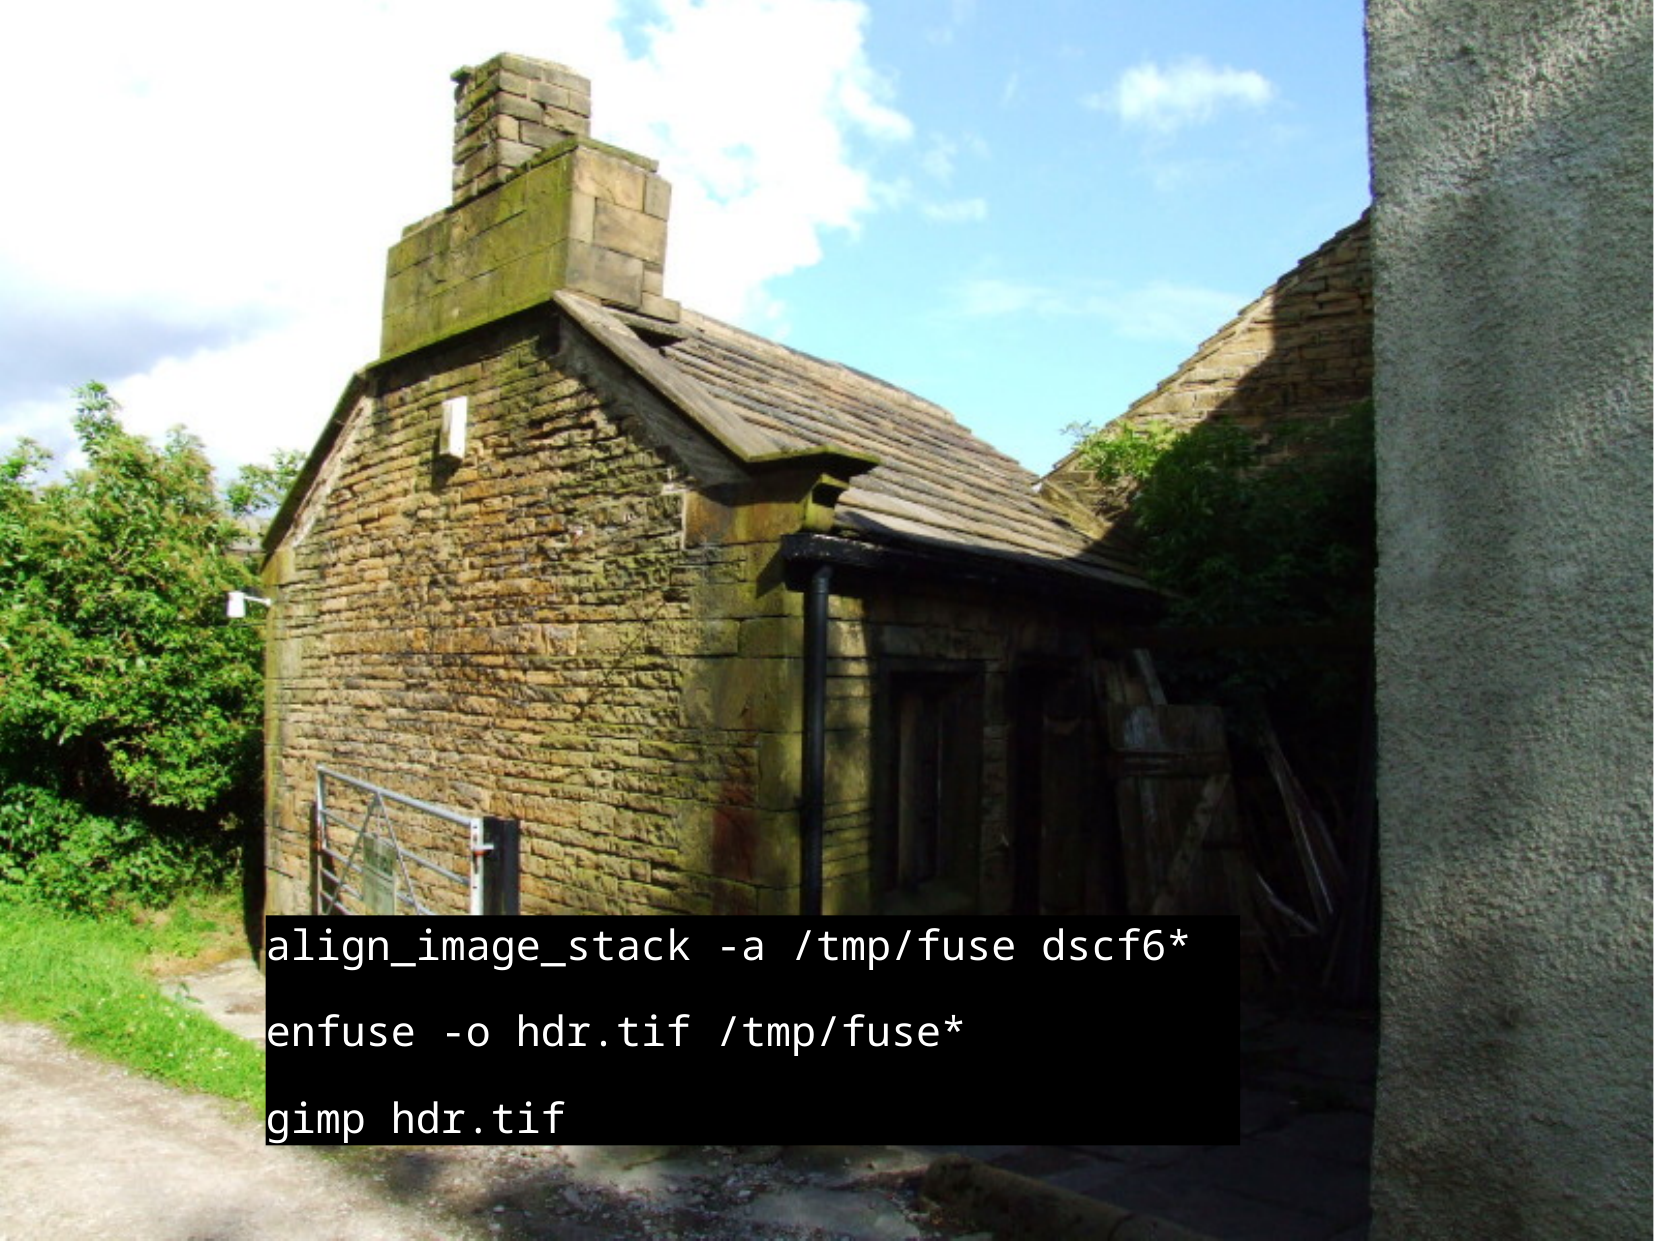

# align_image_stack -a /tmp/fuse dscf6*
enfuse -o hdr.tif /tmp/fuse*
gimp hdr.tif